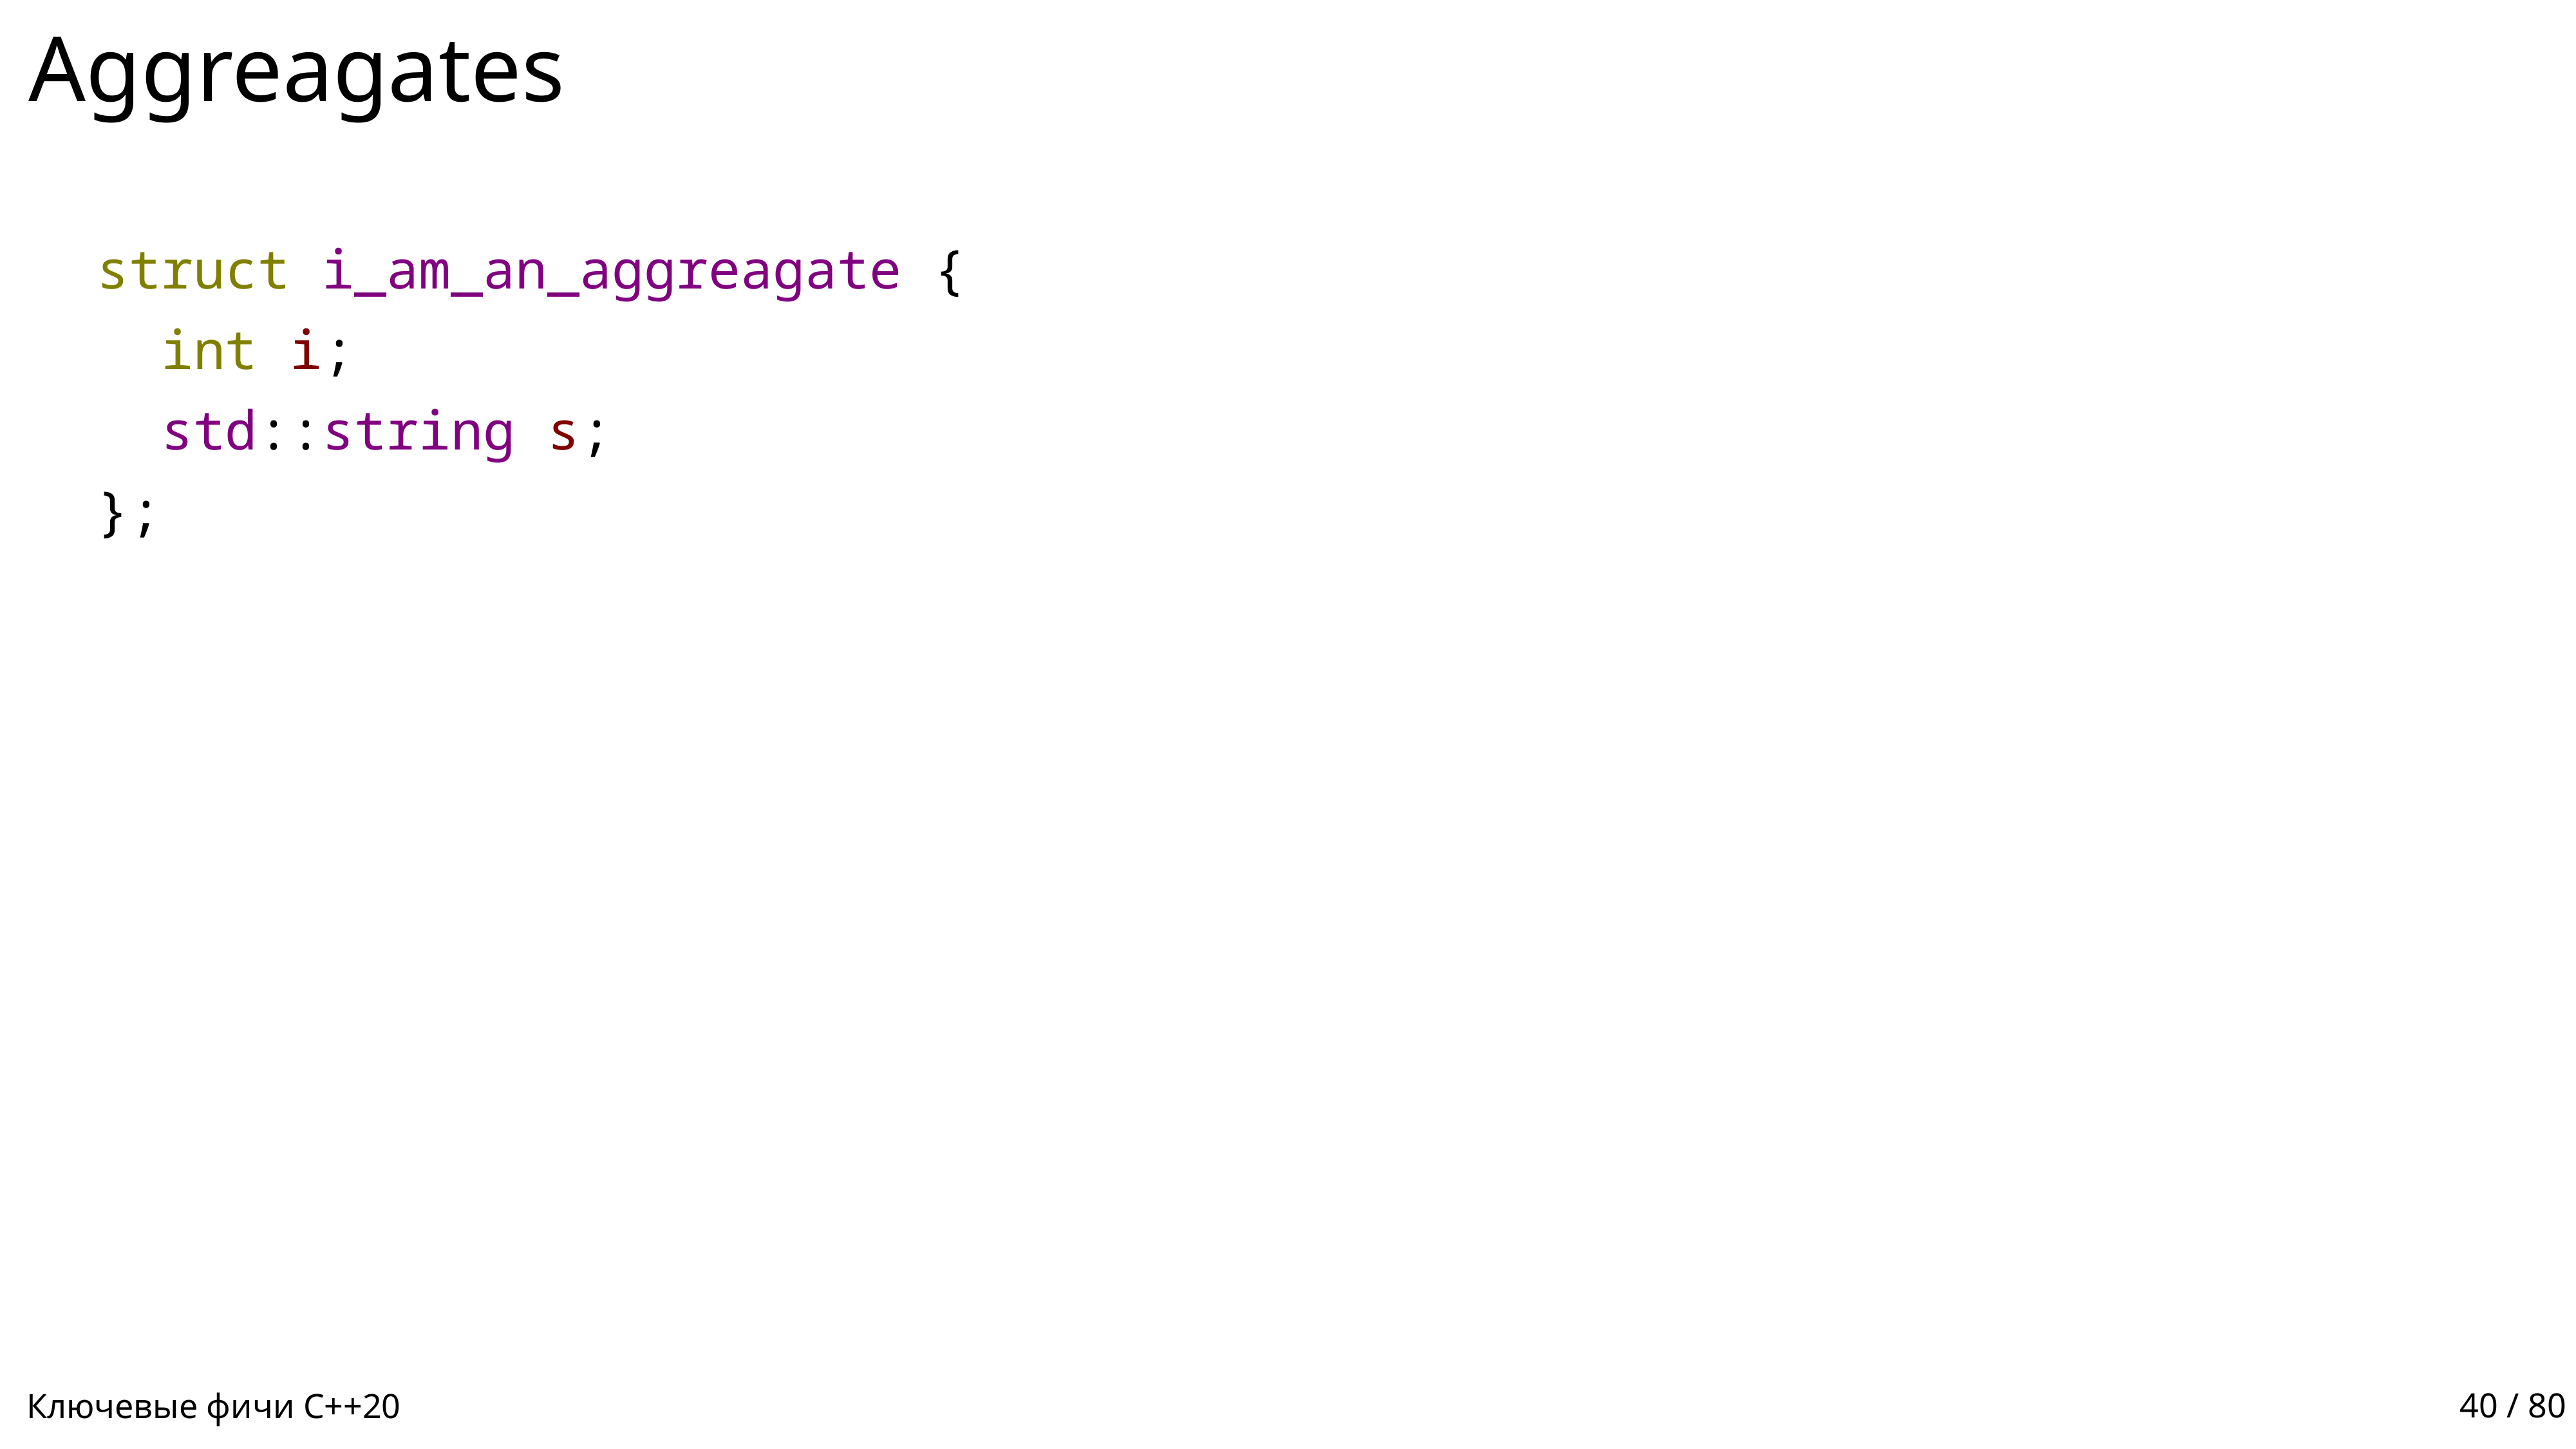

# Aggreagates
struct i_am_an_aggreagate {
 int i;
 std::string s;
};
Ключевые фичи С++20